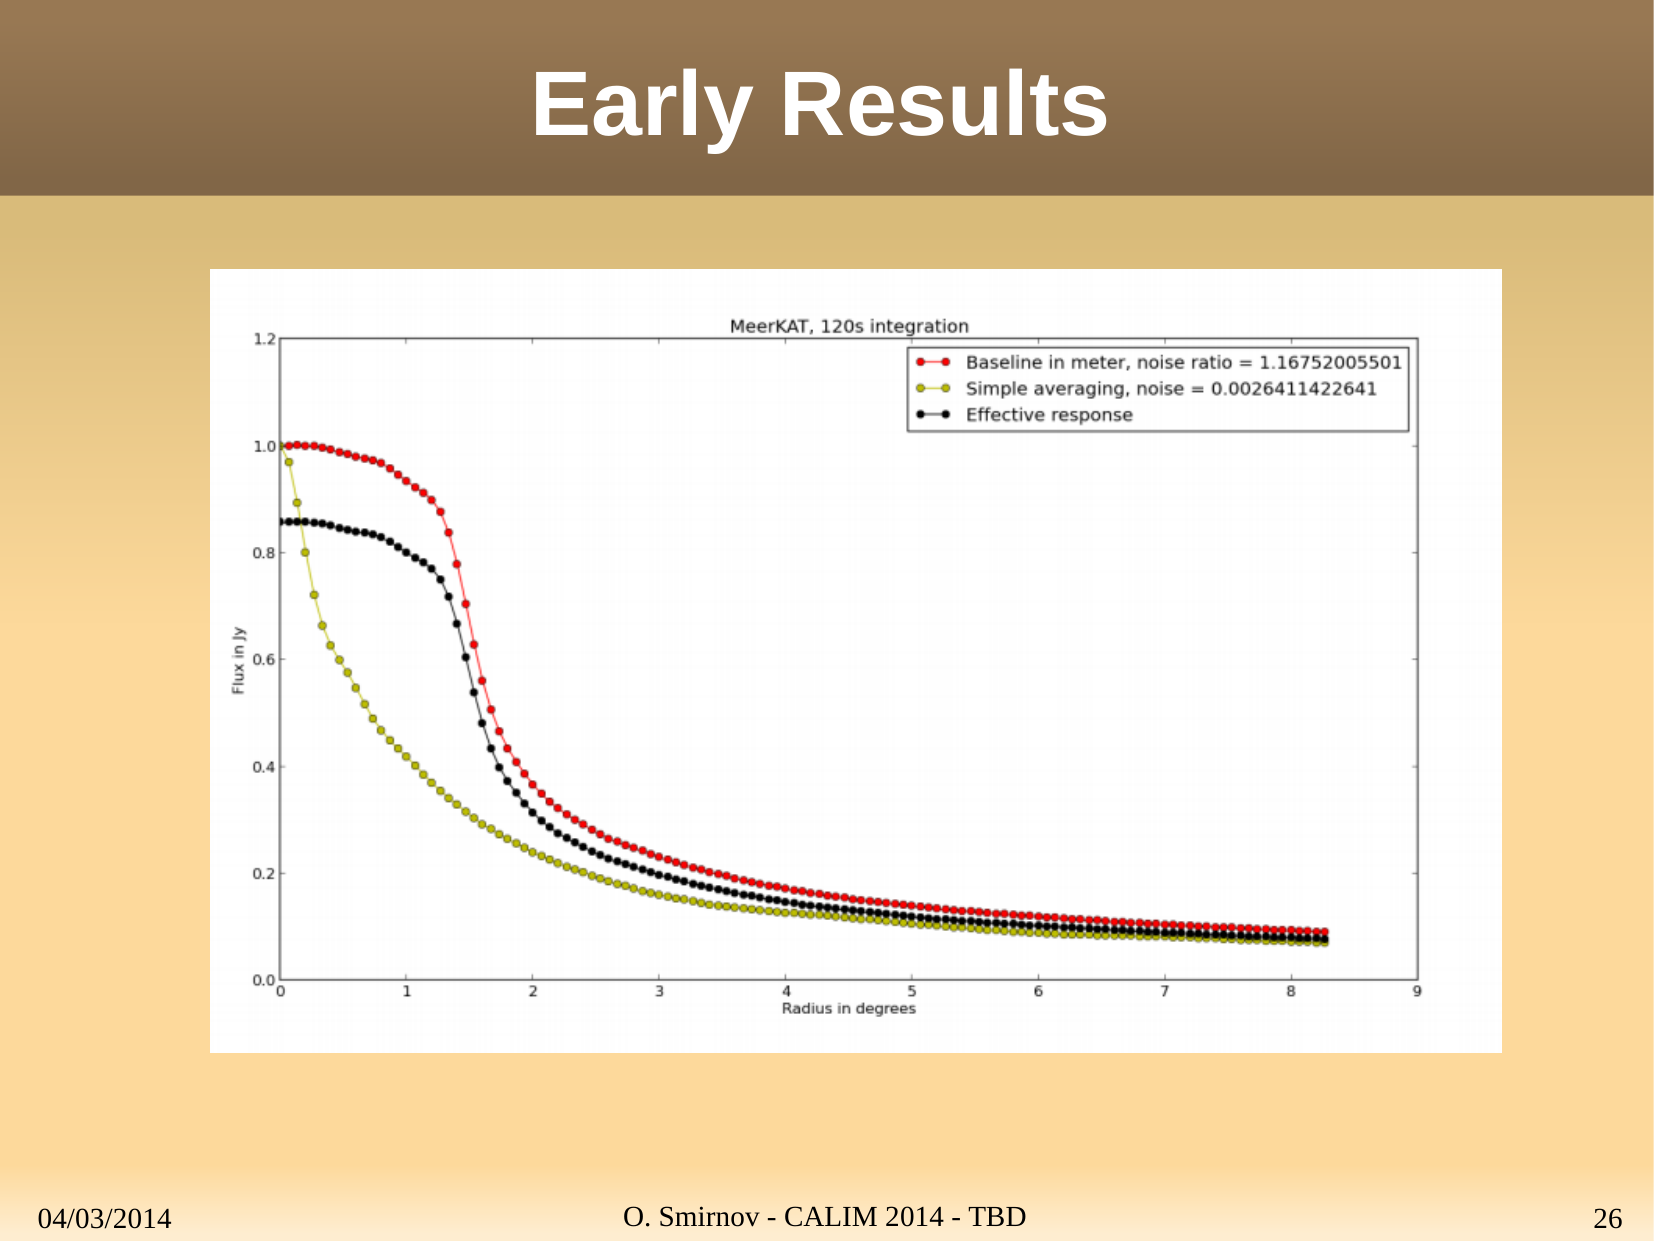

# Early Results
O. Smirnov - CALIM 2014 - TBD
04/03/2014
26